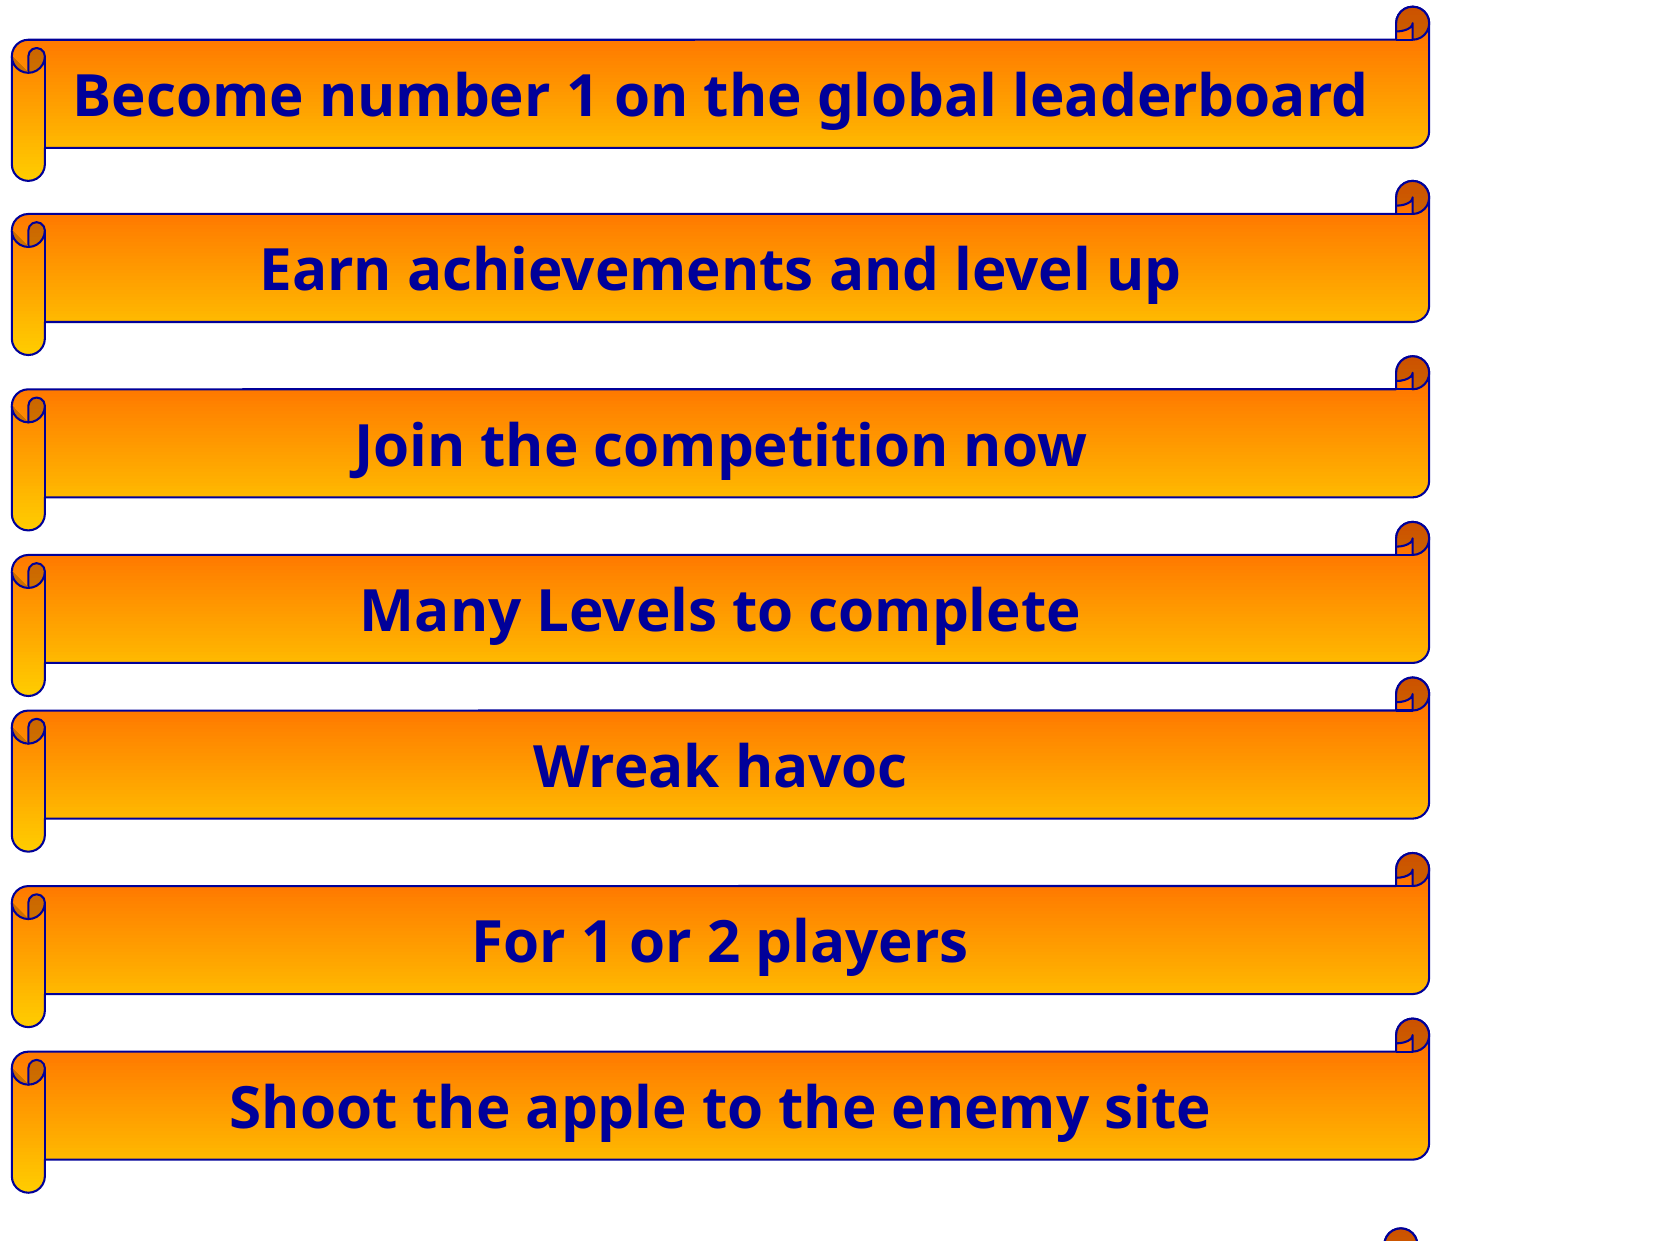

Become number 1 on the global leaderboard
Earn achievements and level up
Join the competition now
Many Levels to complete
Wreak havoc
For 1 or 2 players
Shoot the apple to the enemy site
No pay to win – Just play to win
Easy to learn – Hard to master